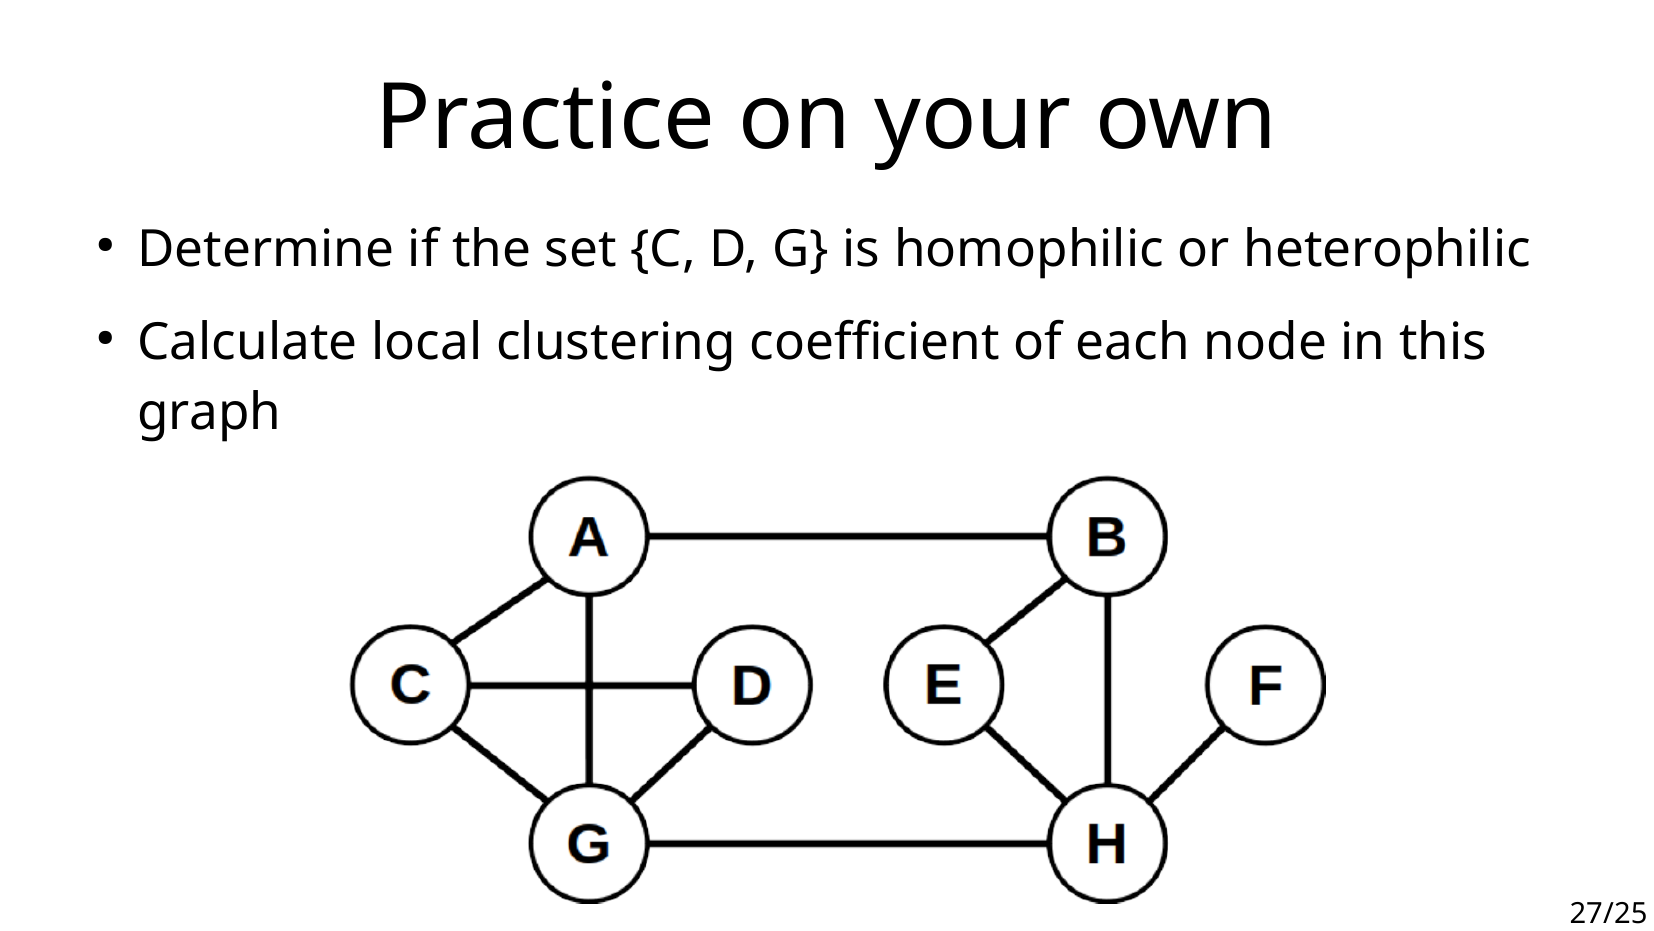

# Practice on your own
Determine if the set {C, D, G} is homophilic or heterophilic
Calculate local clustering coefficient of each node in this graph
27